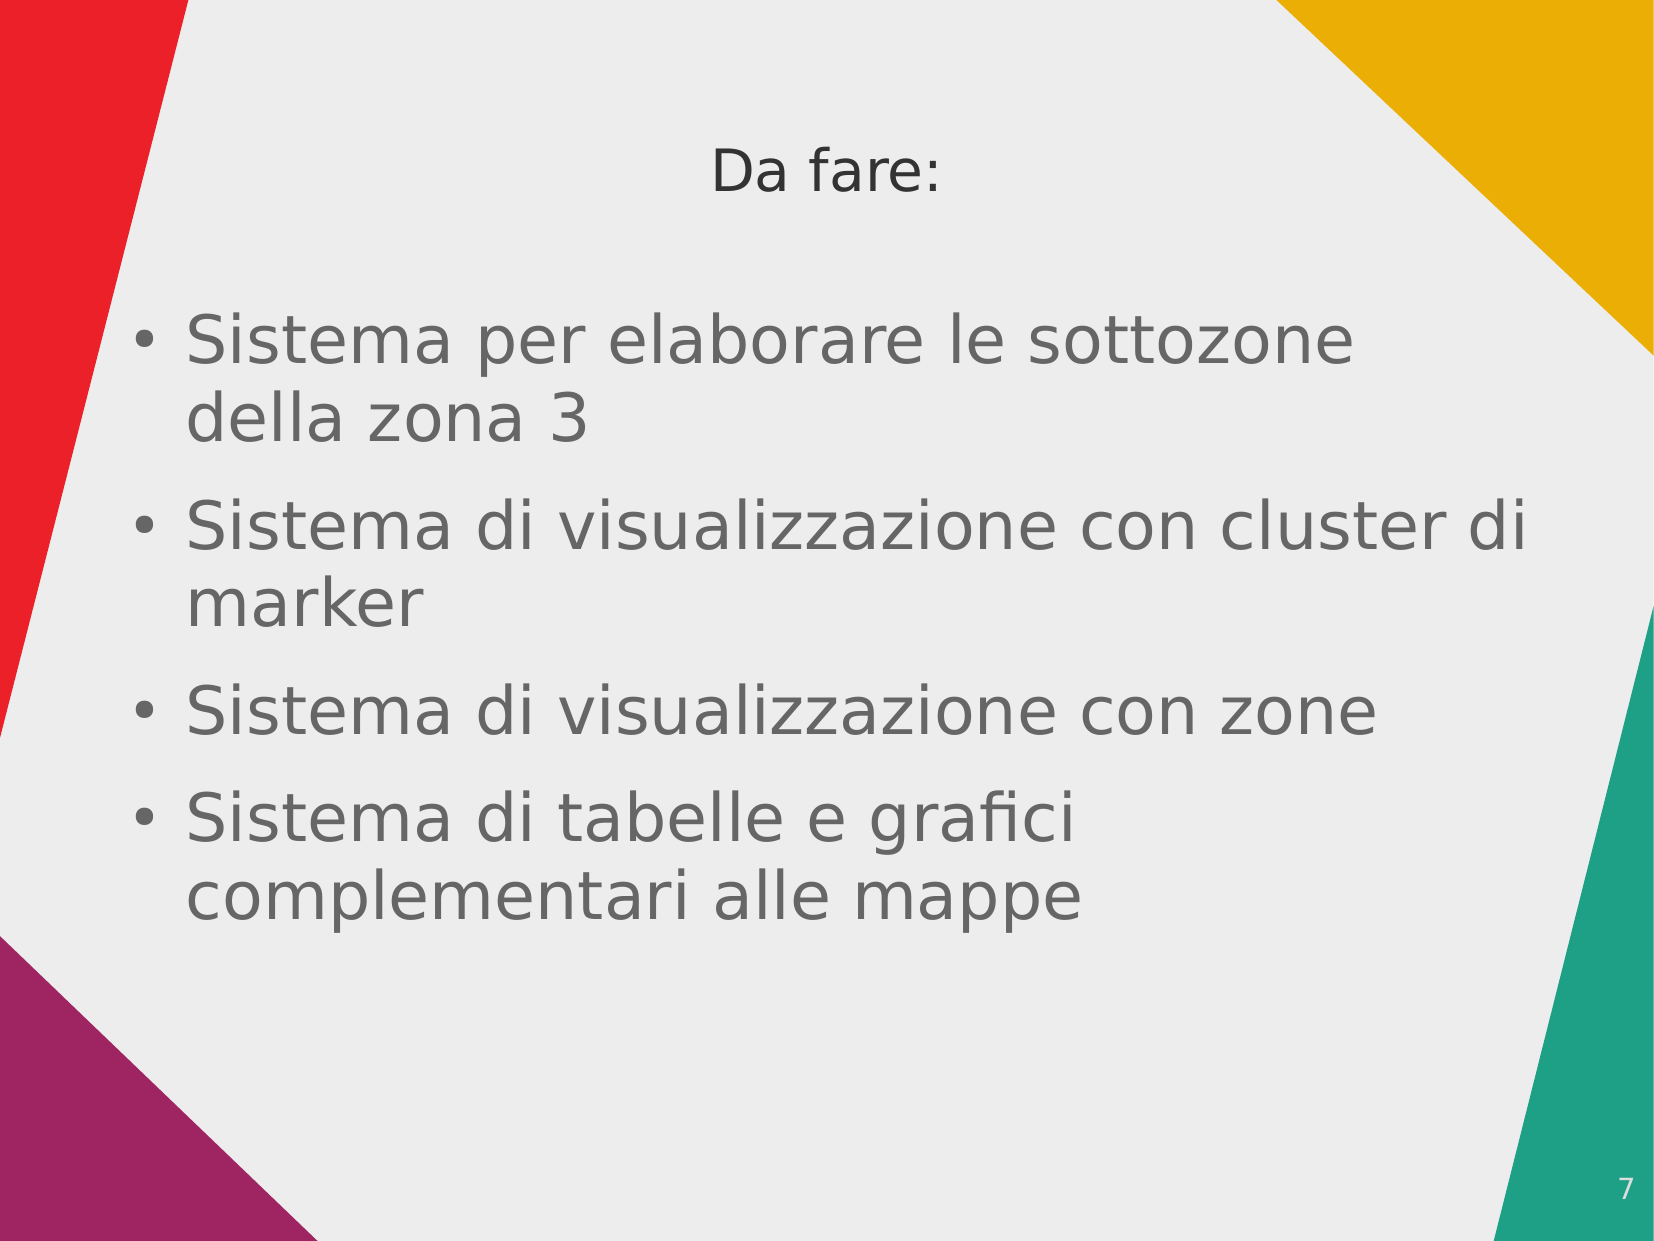

# Da fare:
Sistema per elaborare le sottozone della zona 3
Sistema di visualizzazione con cluster di marker
Sistema di visualizzazione con zone
Sistema di tabelle e grafici complementari alle mappe
7